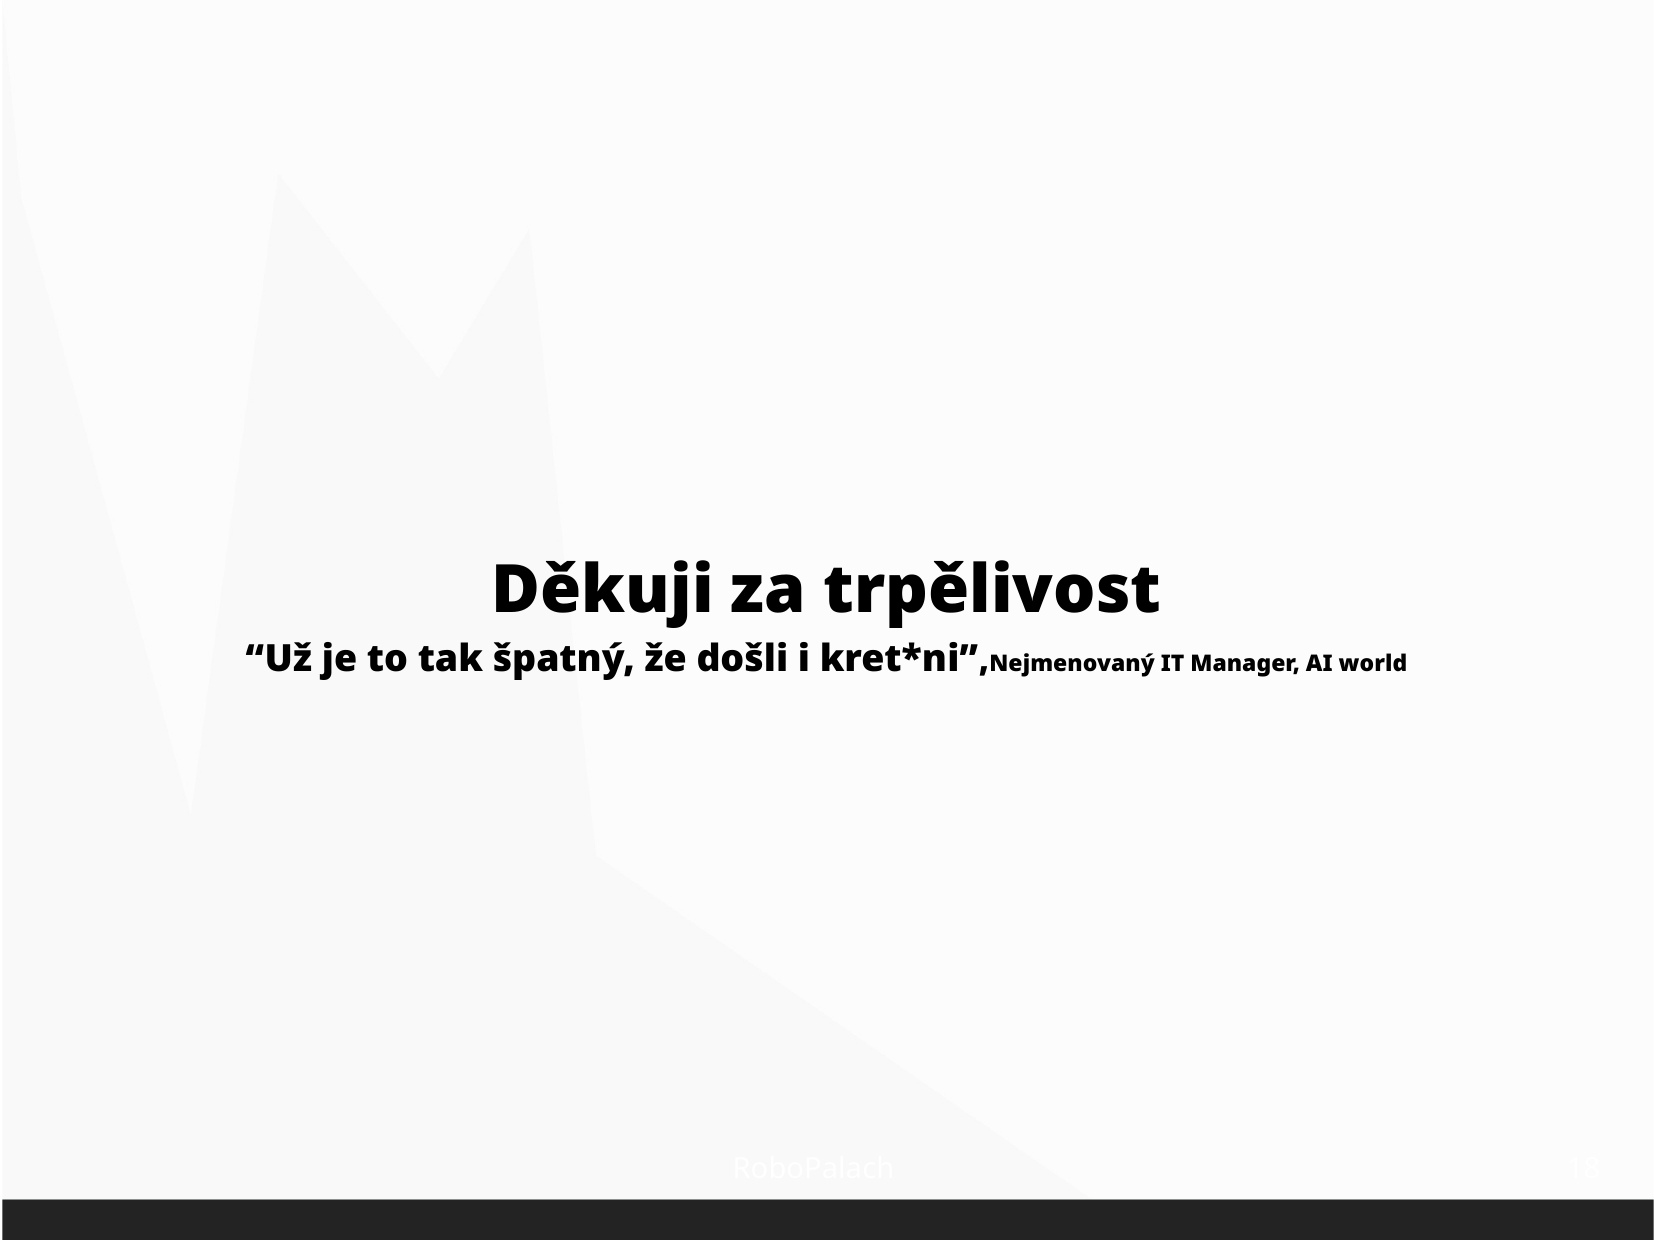

# Děkuji za trpělivost
“Už je to tak špatný, že došli i kret*ni”,Nejmenovaný IT Manager, AI world
RoboPalach
18